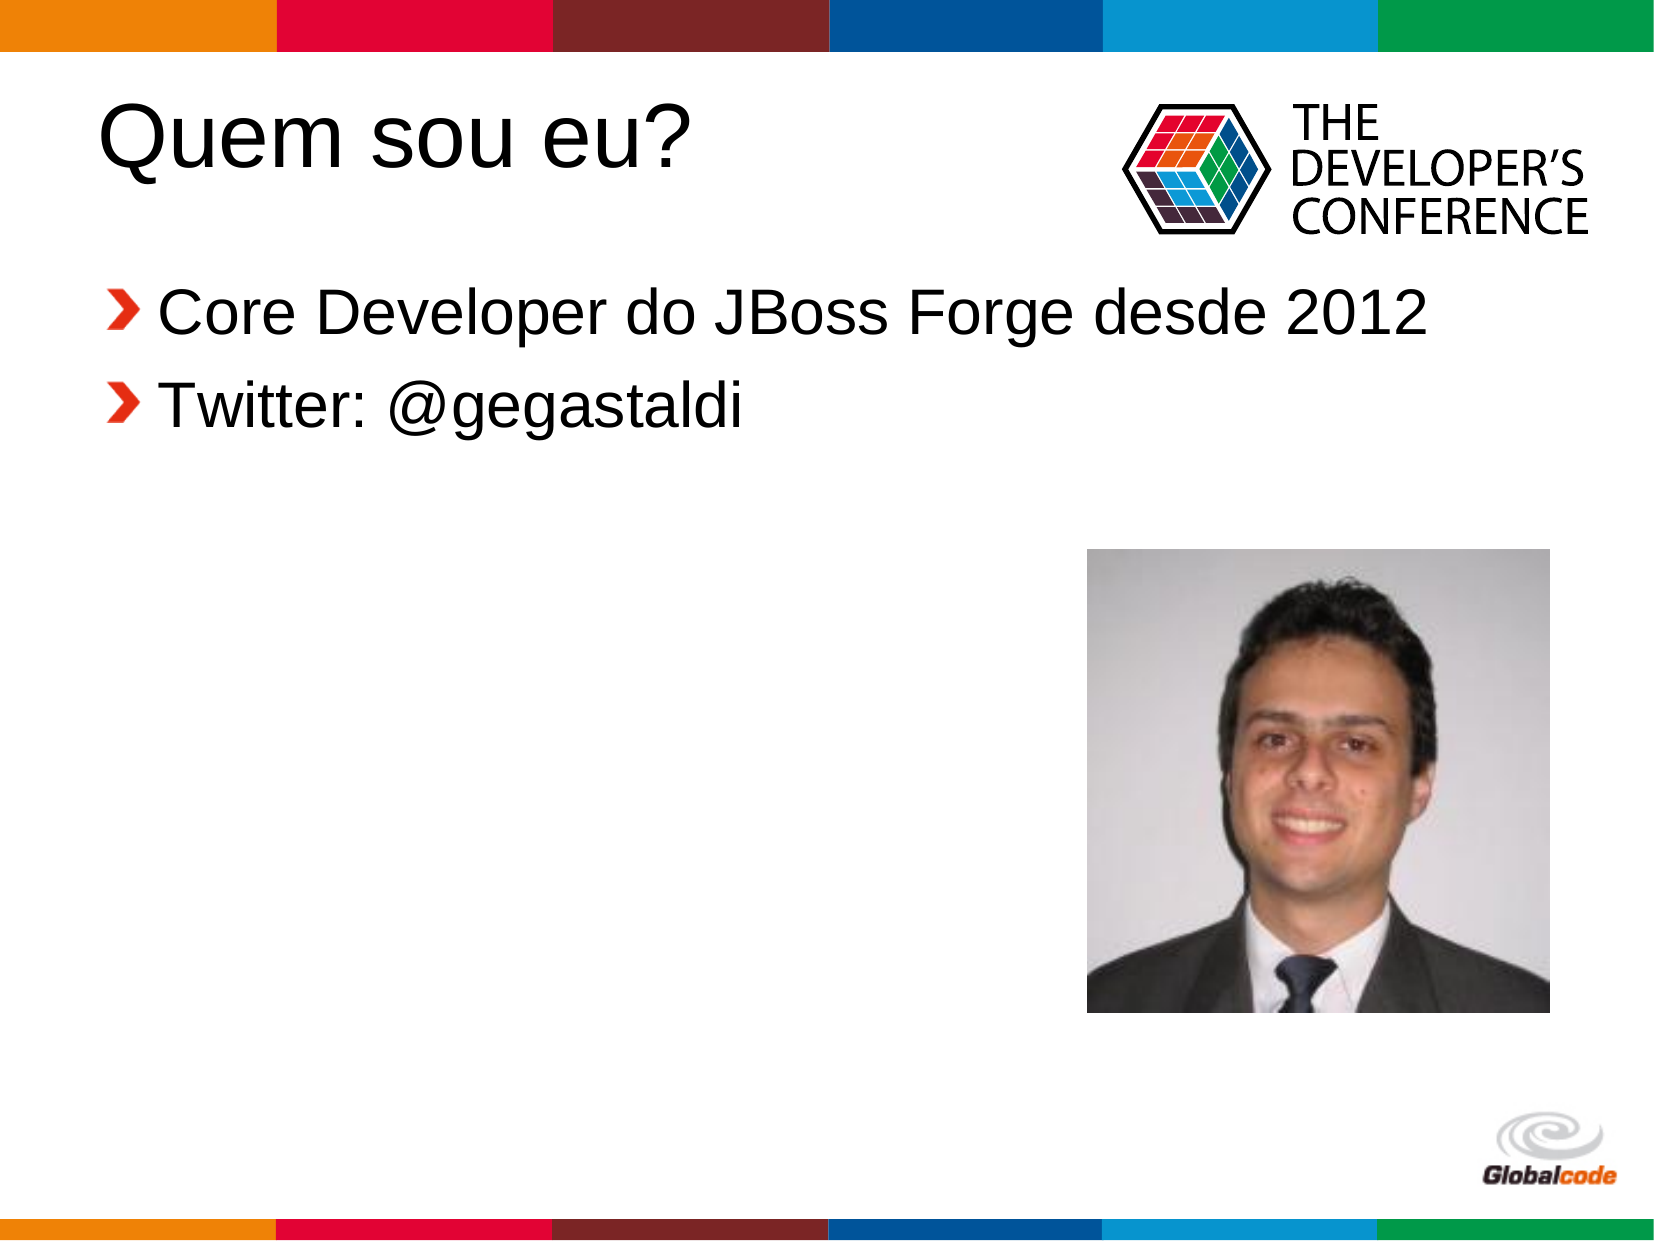

# Quem sou eu?
Core Developer do JBoss Forge desde 2012
Twitter: @gegastaldi